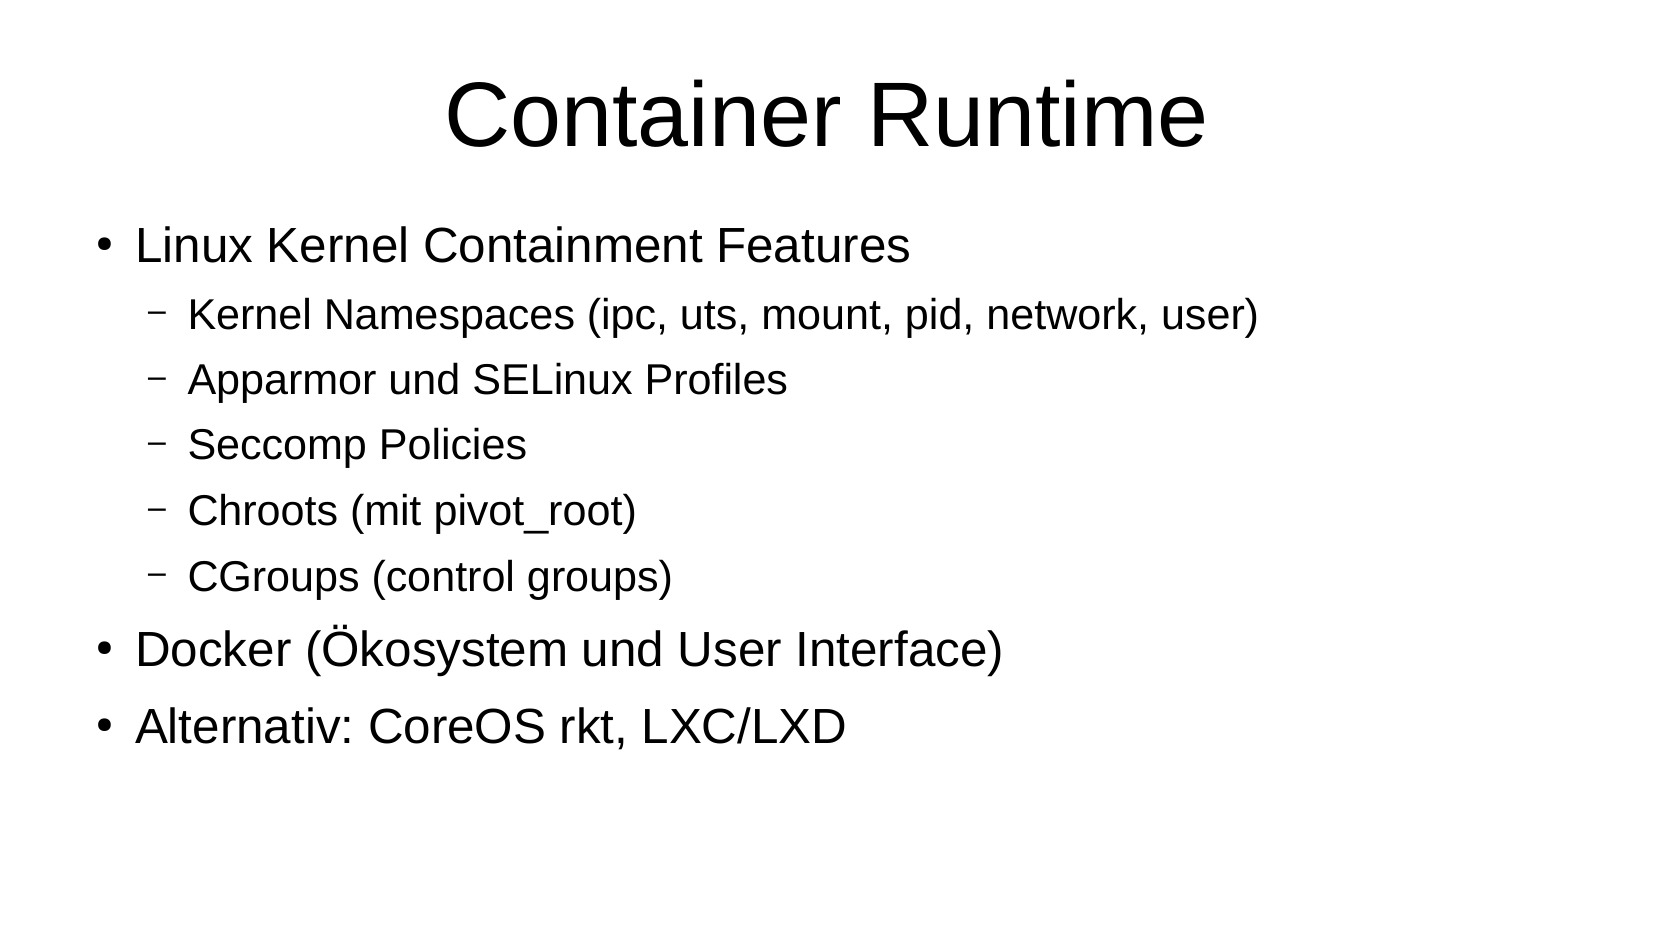

# Container Runtime
Linux Kernel Containment Features
Kernel Namespaces (ipc, uts, mount, pid, network, user)
Apparmor und SELinux Profiles
Seccomp Policies
Chroots (mit pivot_root)
CGroups (control groups)
Docker (Ökosystem und User Interface)
Alternativ: CoreOS rkt, LXC/LXD